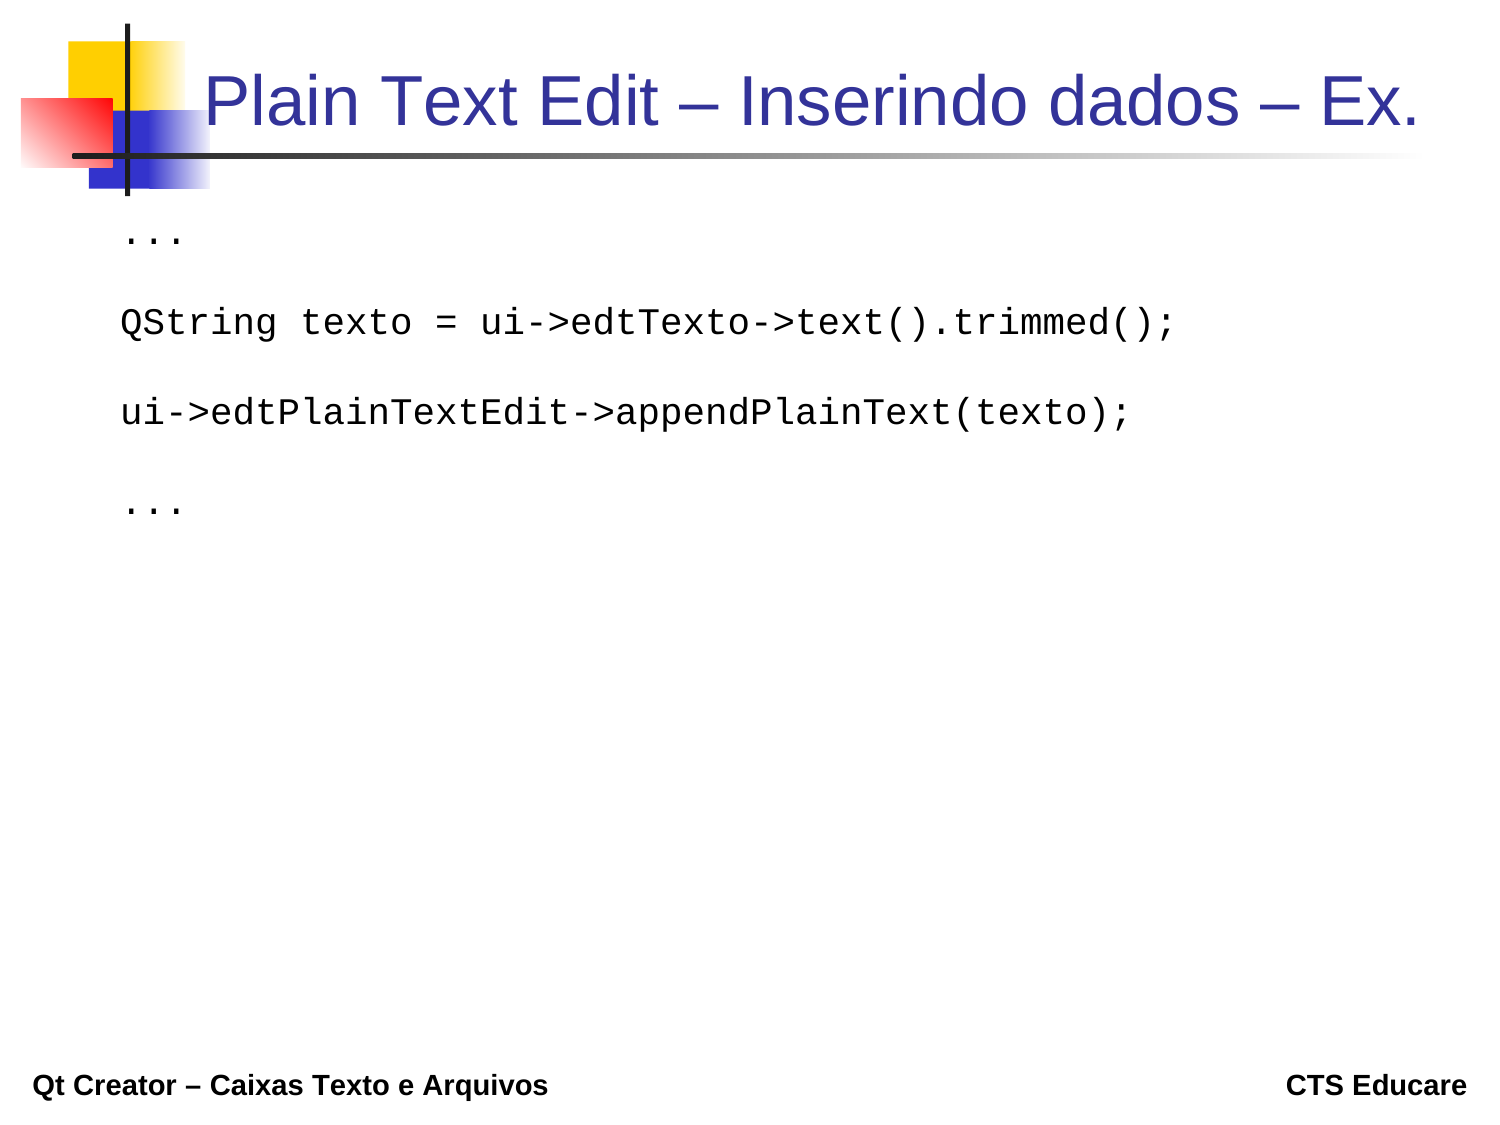

# Plain Text Edit – Inserindo dados – Ex.
...
QString texto = ui->edtTexto->text().trimmed();
ui->edtPlainTextEdit->appendPlainText(texto);
...